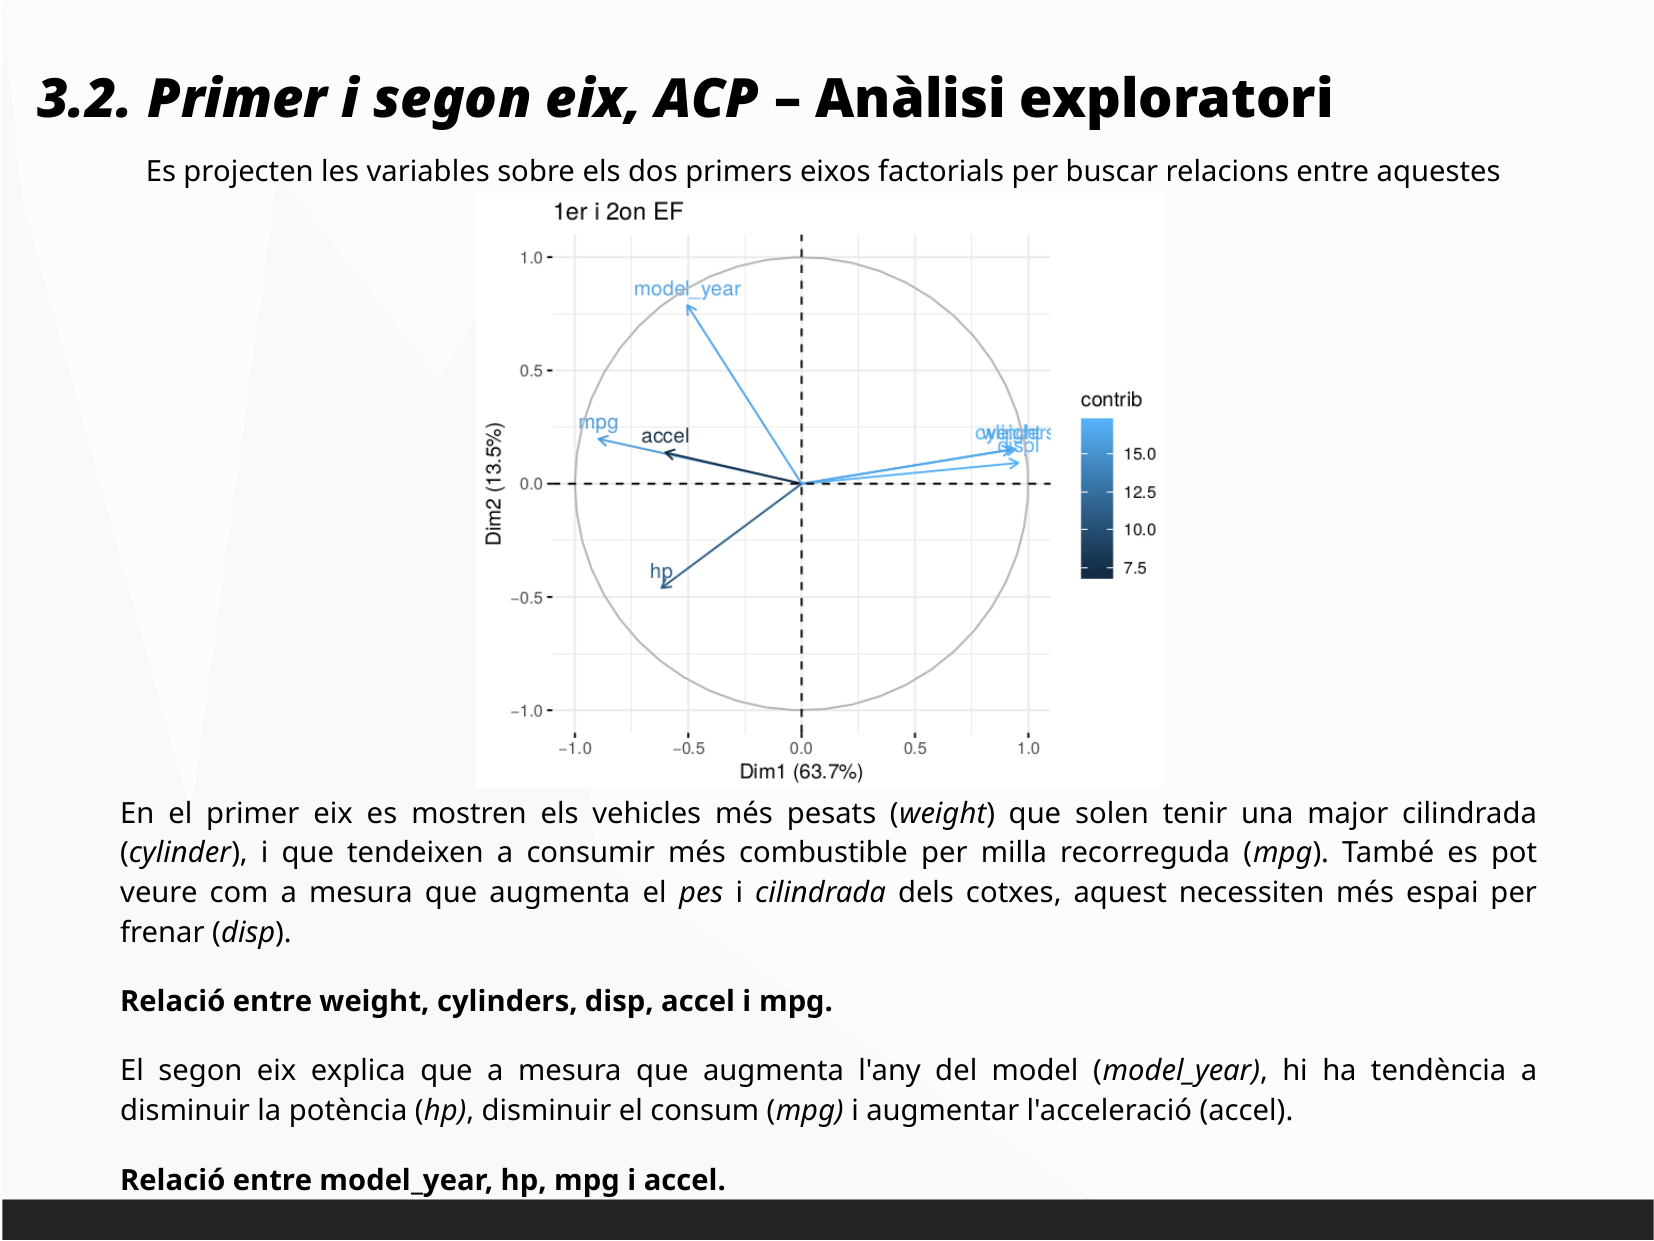

3.2. Primer i segon eix, ACP – Anàlisi exploratori
# Es projecten les variables sobre els dos primers eixos factorials per buscar relacions entre aquestes
En el primer eix es mostren els vehicles més pesats (weight) que solen tenir una major cilindrada (cylinder), i que tendeixen a consumir més combustible per milla recorreguda (mpg). També es pot veure com a mesura que augmenta el pes i cilindrada dels cotxes, aquest necessiten més espai per frenar (disp).
Relació entre weight, cylinders, disp, accel i mpg.
El segon eix explica que a mesura que augmenta l'any del model (model_year), hi ha tendència a disminuir la potència (hp), disminuir el consum (mpg) i augmentar l'acceleració (accel).
Relació entre model_year, hp, mpg i accel.